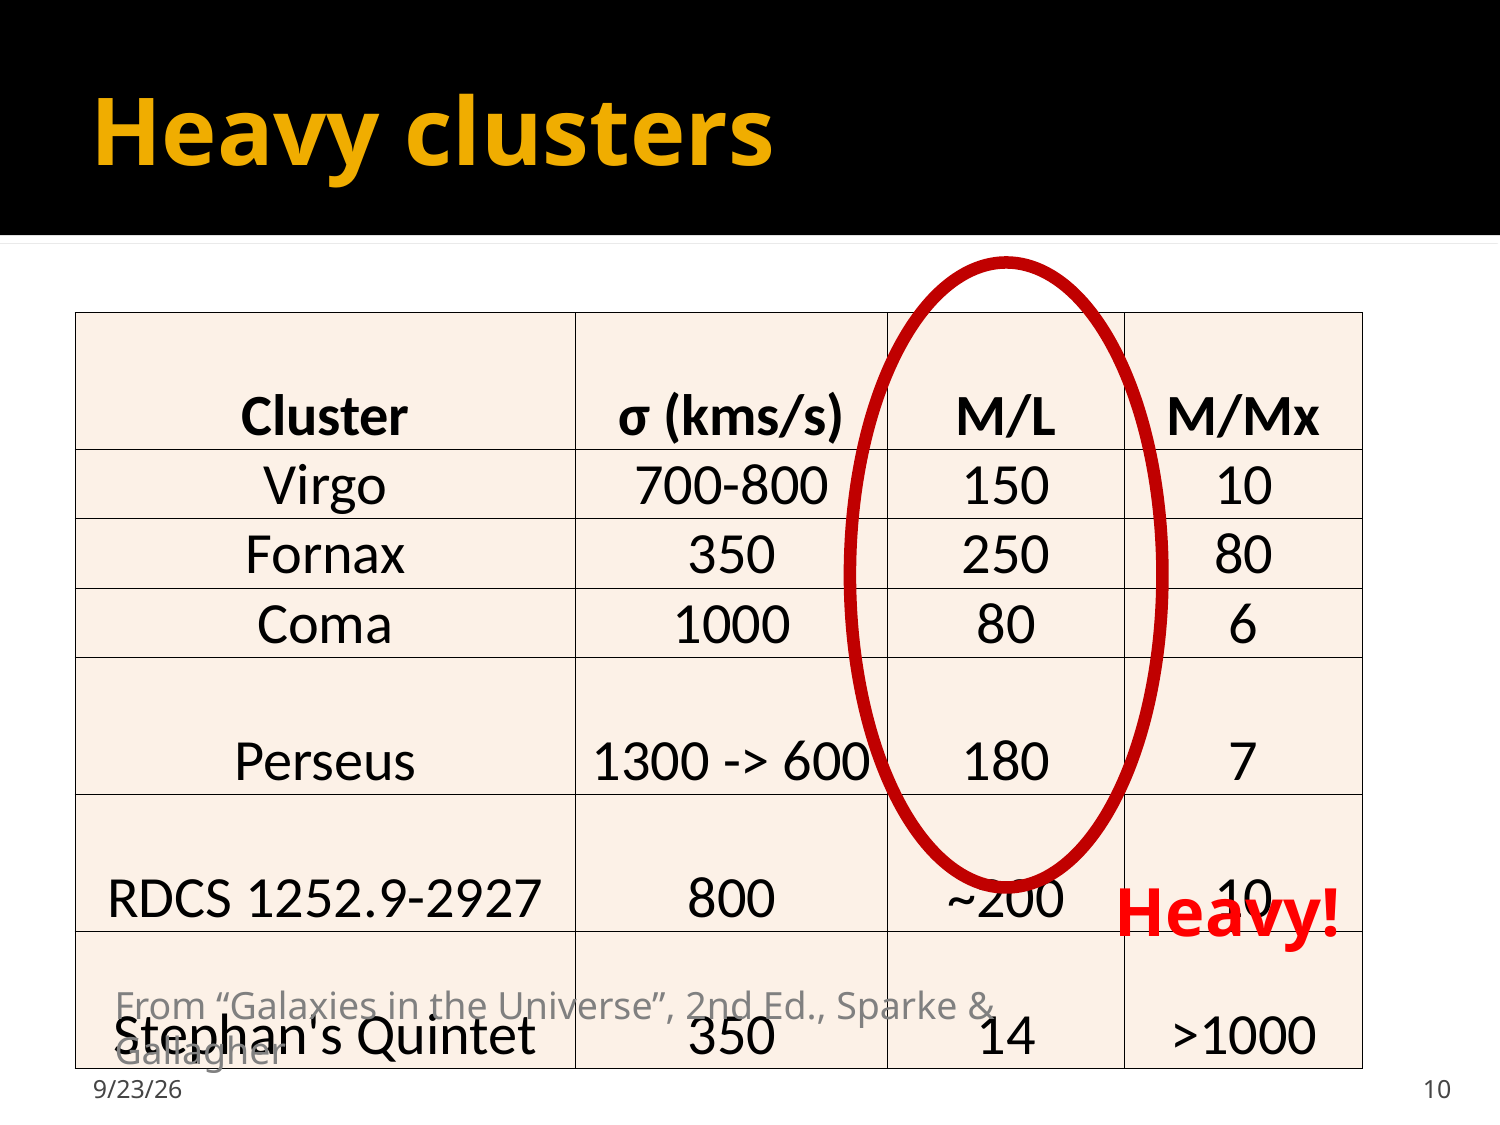

# Heavy clusters
| Cluster | σ (kms/s) | M/L | M/Mx |
| --- | --- | --- | --- |
| Virgo | 700-800 | 150 | 10 |
| Fornax | 350 | 250 | 80 |
| Coma | 1000 | 80 | 6 |
| Perseus | 1300 -> 600 | 180 | 7 |
| RDCS 1252.9-2927 | 800 | ~200 | 10 |
| Stephan's Quintet | 350 | 14 | >1000 |
Heavy!
From “Galaxies in the Universe”, 2nd Ed., Sparke & Gallagher